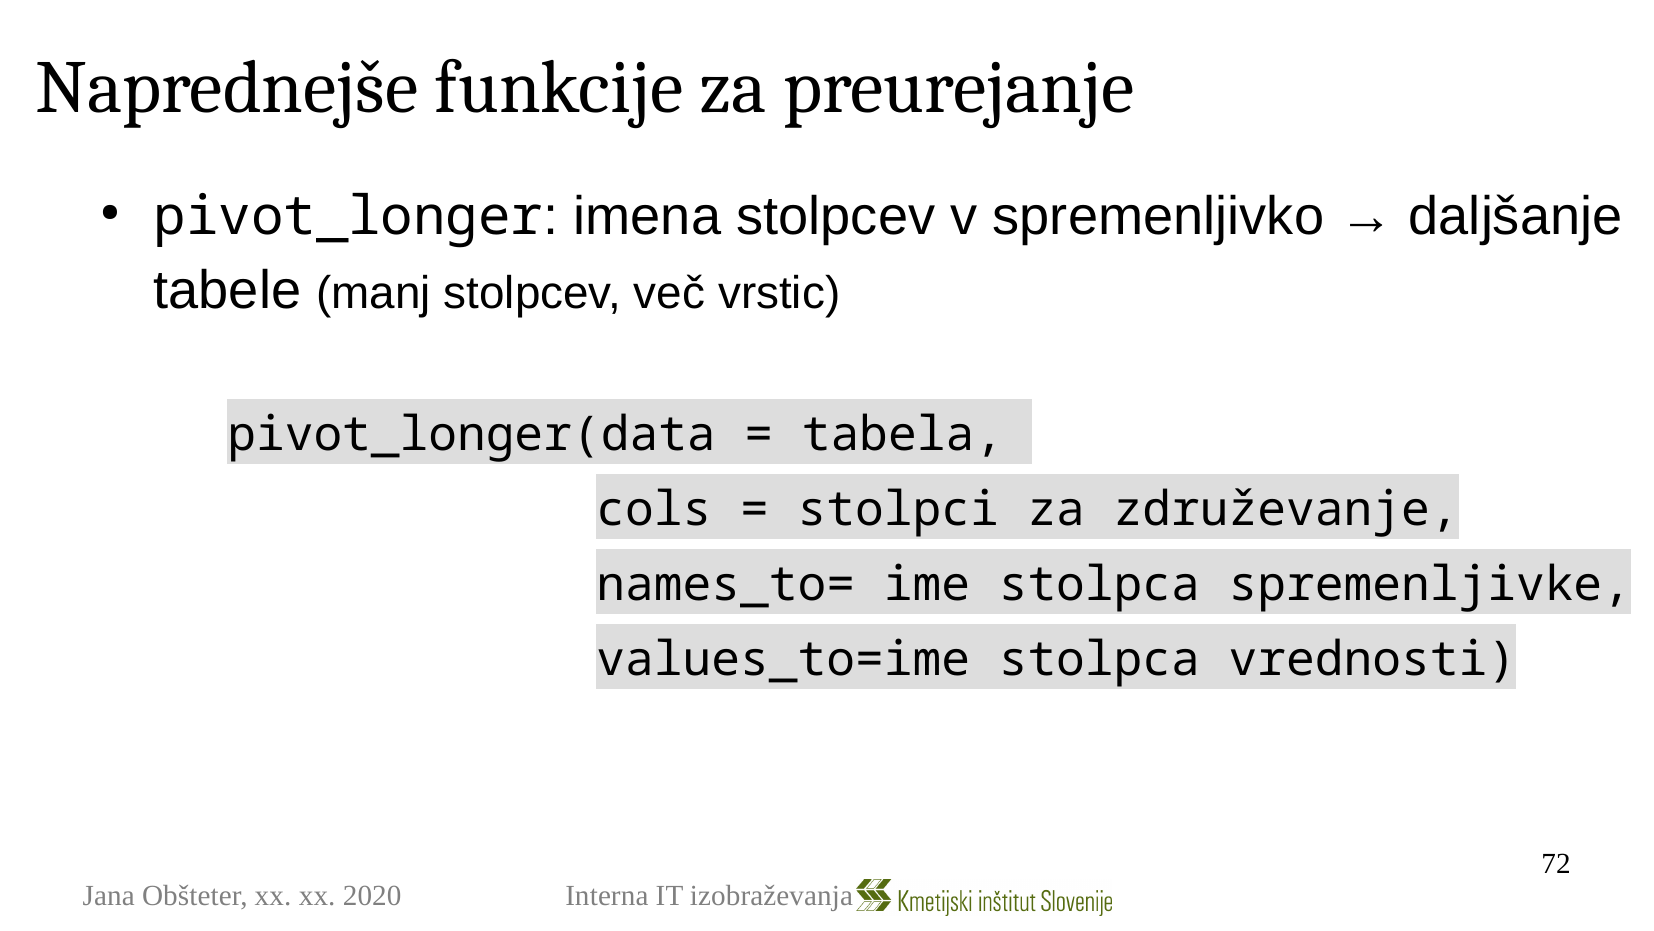

# Naprednejše funkcije za preurejanje
pivot_longer: imena stolpcev v spremenljivko → daljšanje tabele (manj stolpcev, več vrstic)
	pivot_longer(data = tabela,
						cols = stolpci za združevanje,
						names_to= ime stolpca spremenljivke,
						values_to=ime stolpca vrednosti)
72